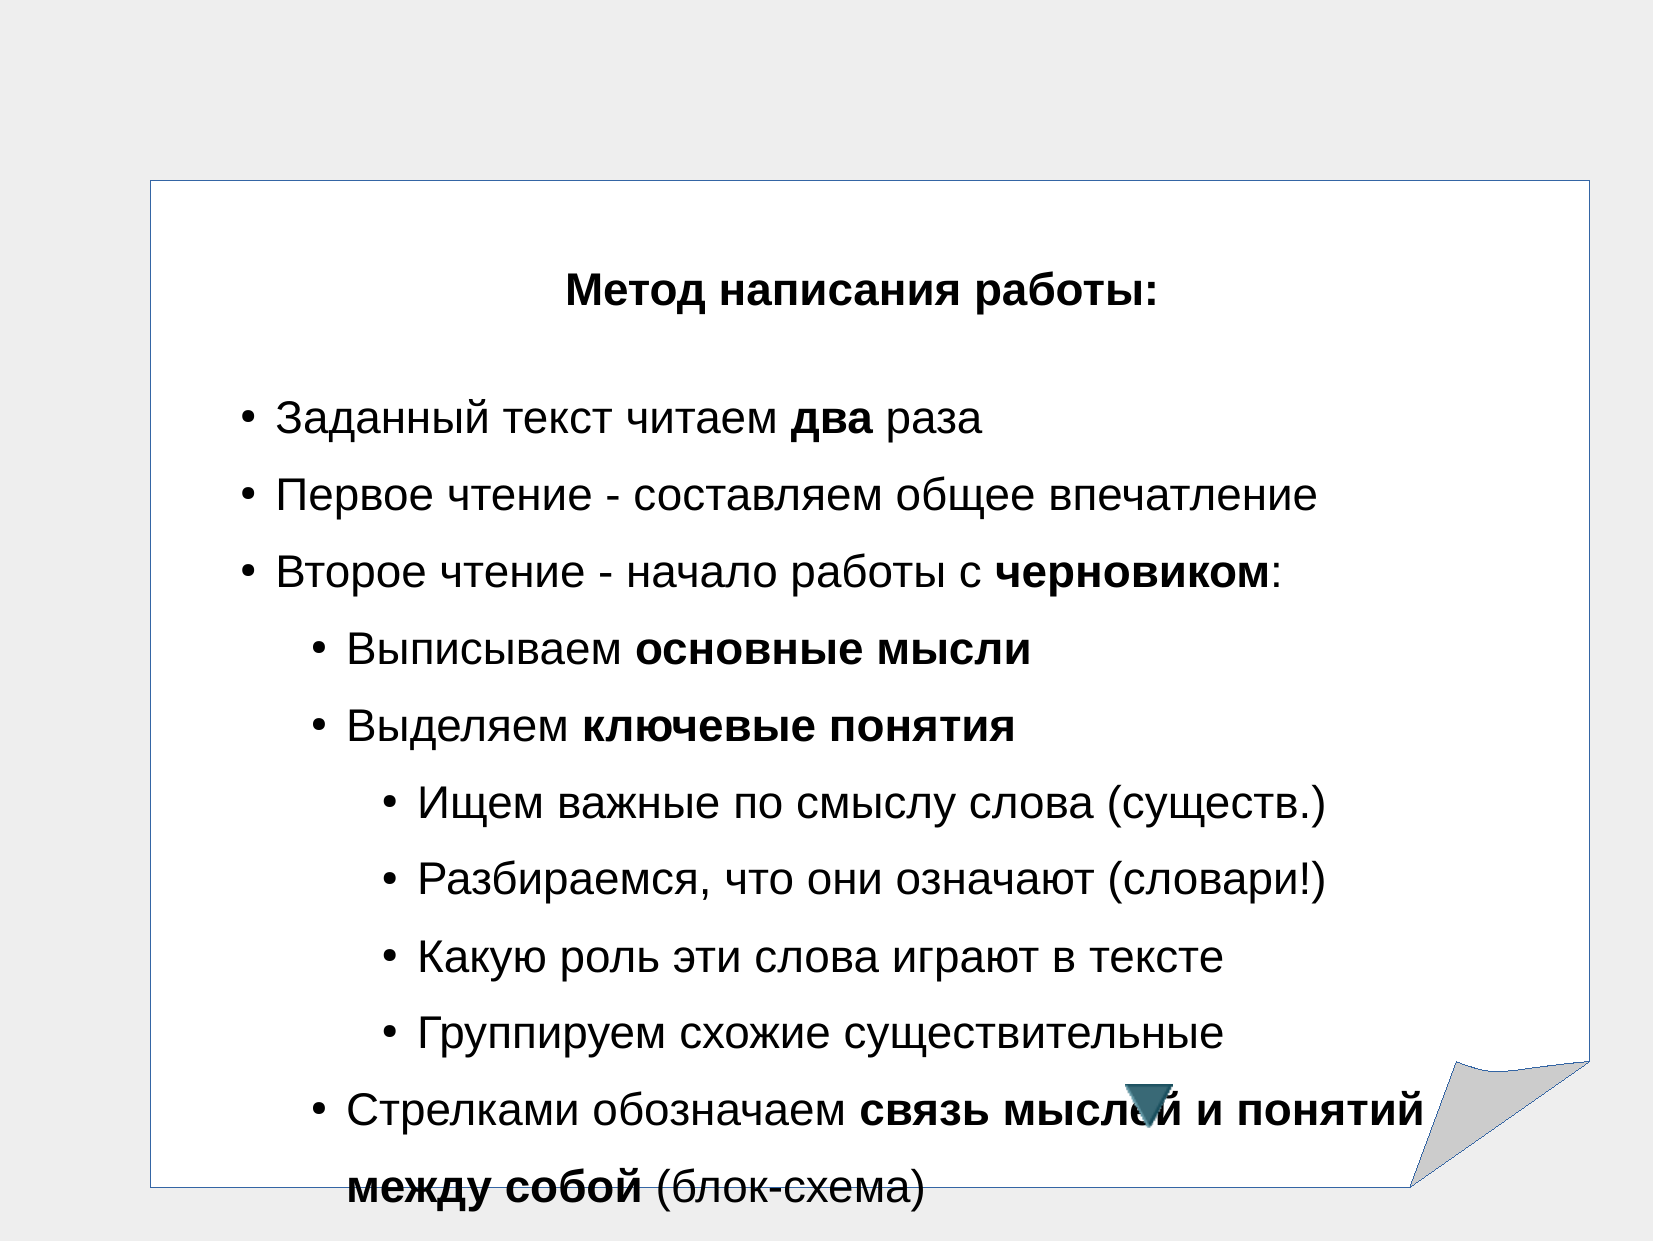

# Метод написания работы:
Заданный текст читаем два раза
Первое чтение - составляем общее впечатление
Второе чтение - начало работы с черновиком:
Выписываем основные мысли
Выделяем ключевые понятия
Ищем важные по смыслу слова (существ.)
Разбираемся, что они означают (словари!)
Какую роль эти слова играют в тексте
Группируем схожие существительные
Стрелками обозначаем связь мыслей и понятий между собой (блок-схема)